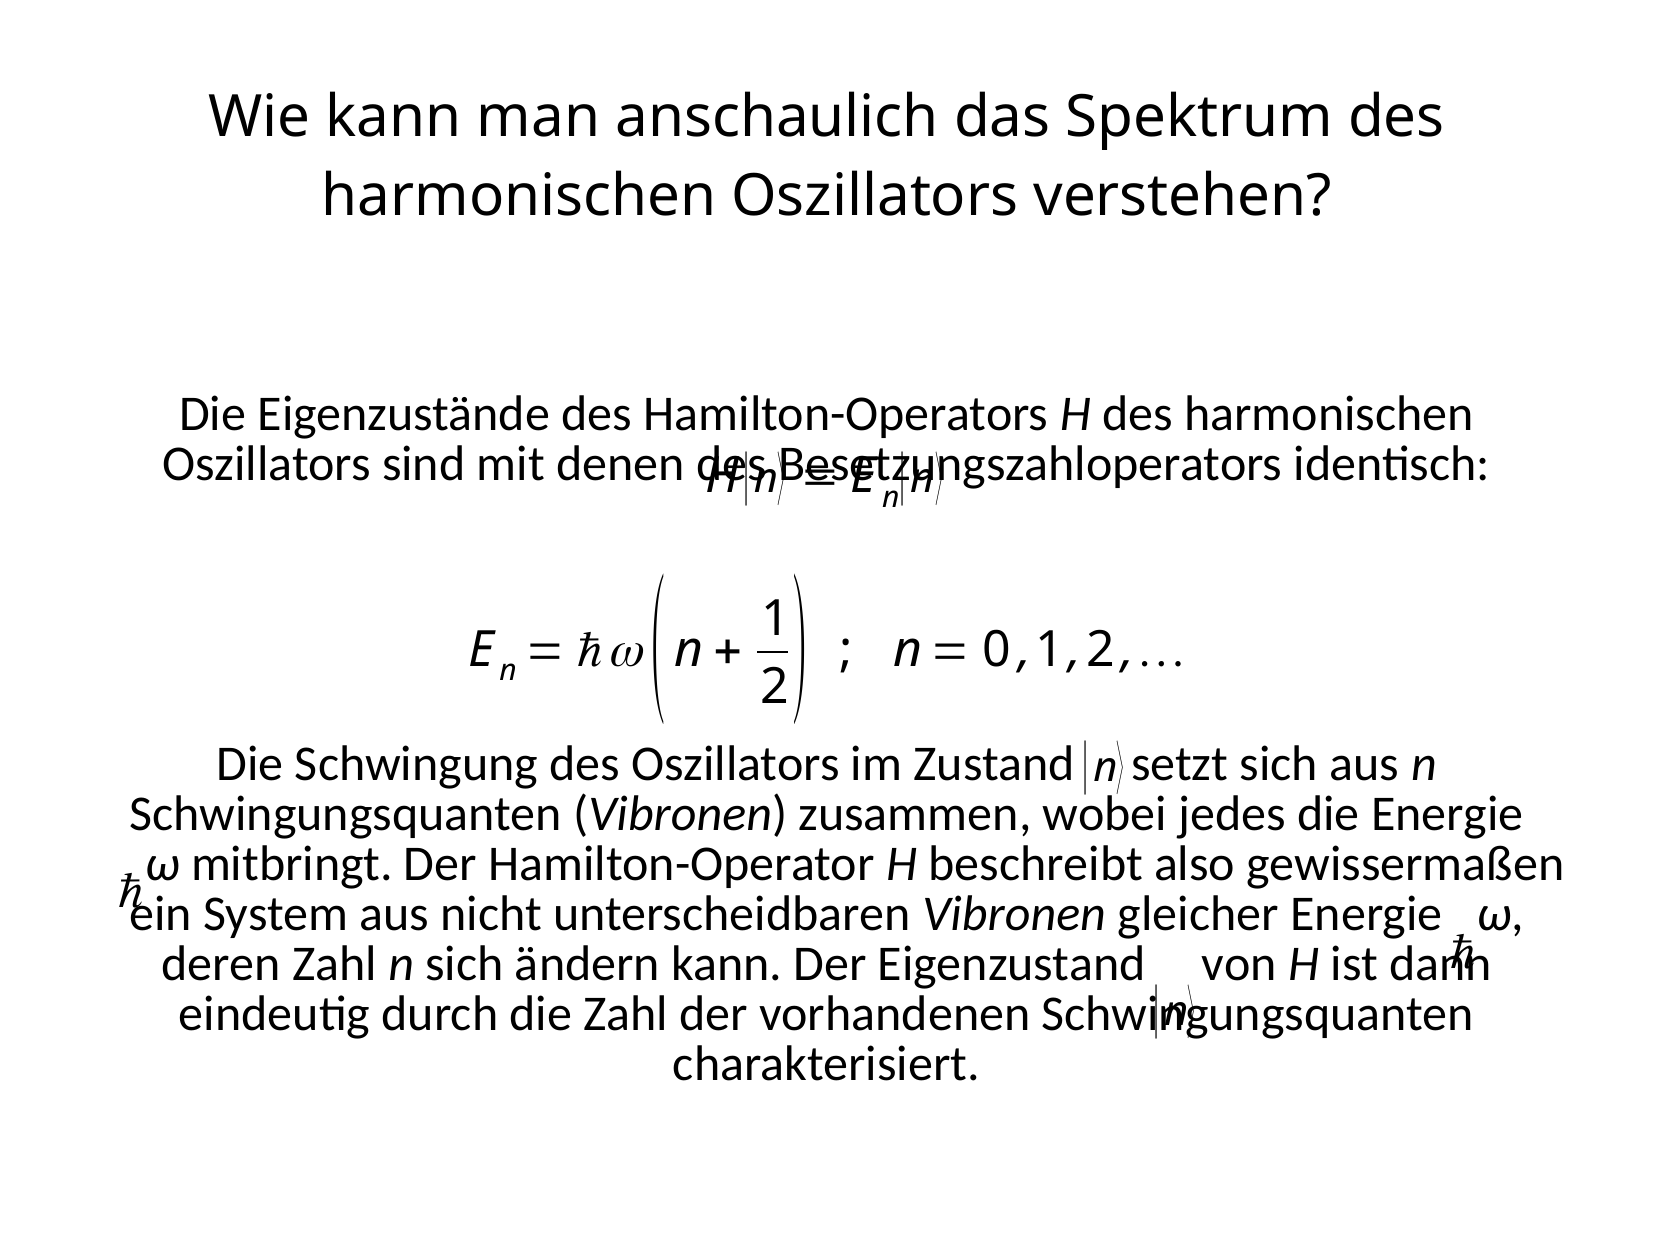

# Wie kann man anschaulich das Spektrum des harmonischen Oszillators verstehen?
Die Eigenzustände des Hamilton-Operators H des harmonischen Oszillators sind mit denen des Besetzungszahloperators identisch:
Die Schwingung des Oszillators im Zustand setzt sich aus n Schwingungsquanten (Vibronen) zusammen, wobei jedes die Energie
 ω mitbringt. Der Hamilton-Operator H beschreibt also gewissermaßen ein System aus nicht unterscheidbaren Vibronen gleicher Energie ω, deren Zahl n sich ändern kann. Der Eigenzustand von H ist dann eindeutig durch die Zahl der vorhandenen Schwingungsquanten charakterisiert.